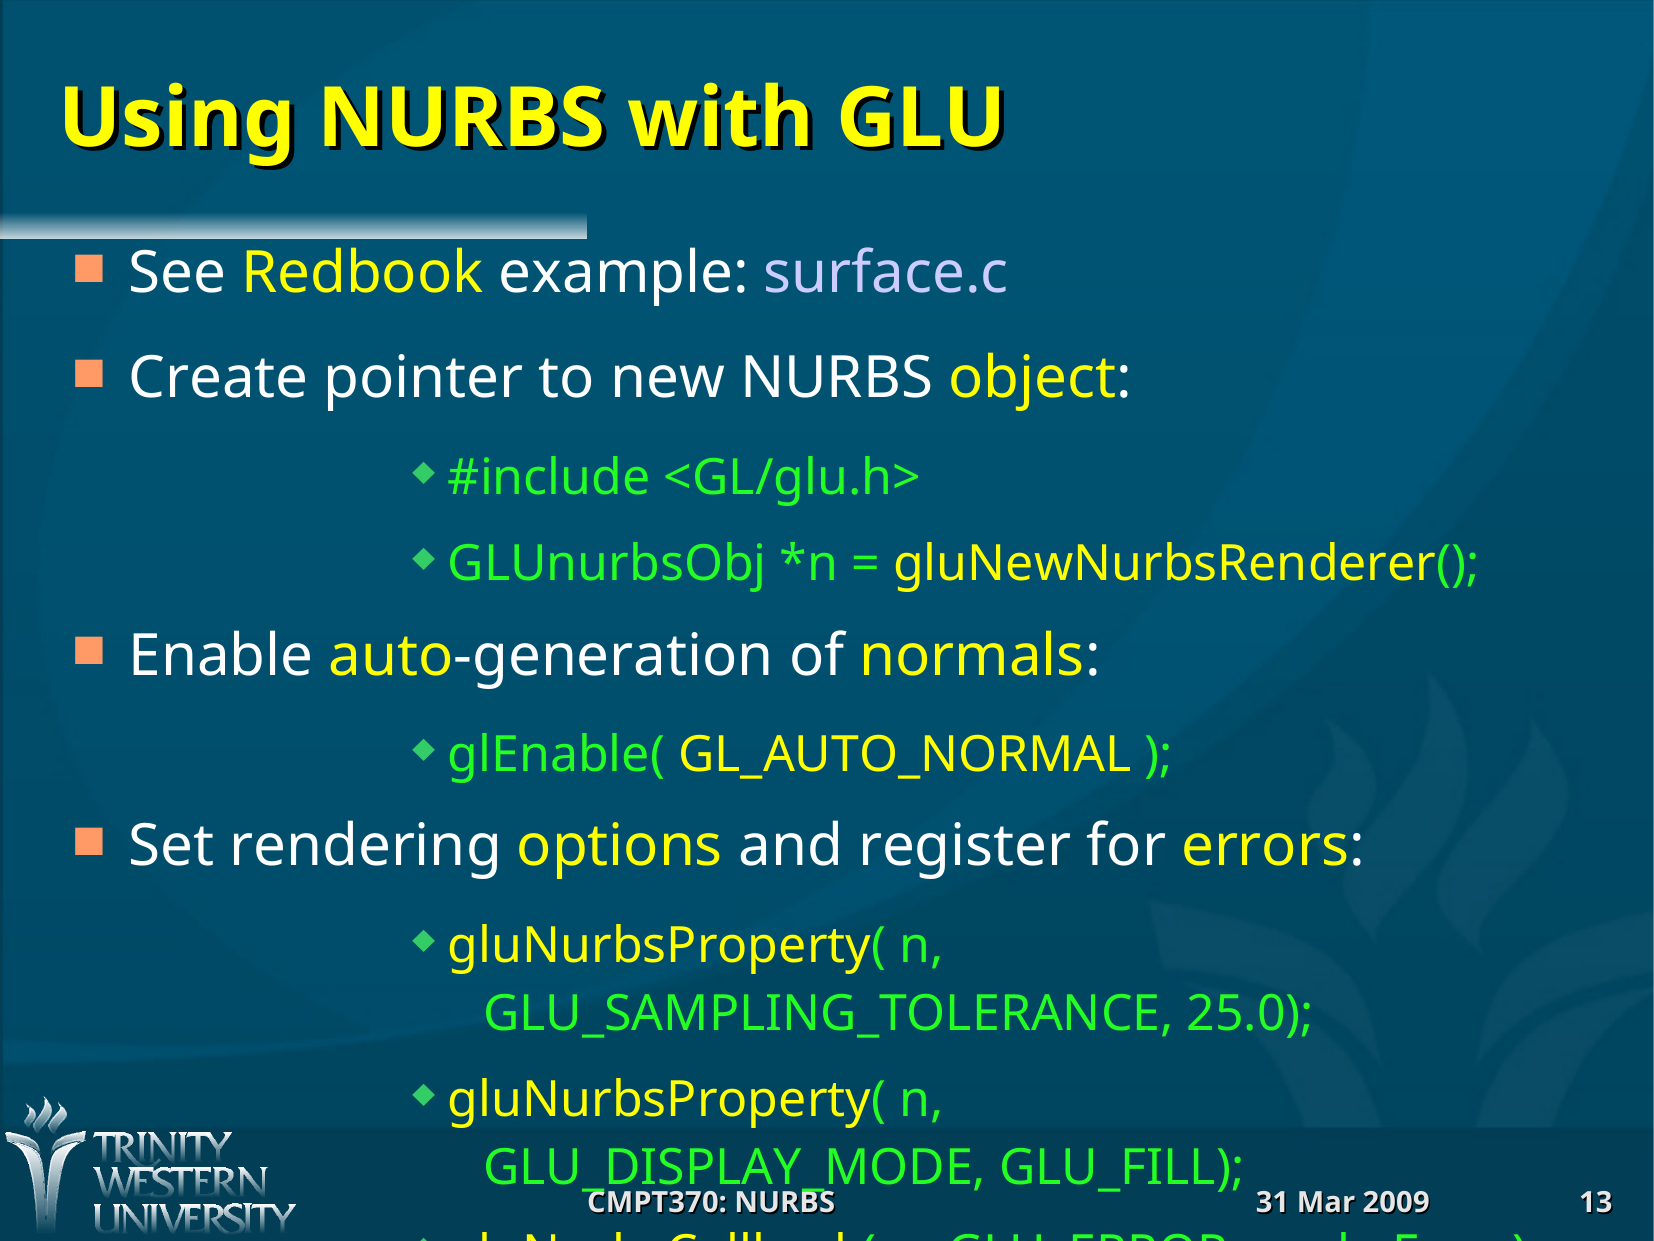

# Using NURBS with GLU
See Redbook example: surface.c
Create pointer to new NURBS object:
#include <GL/glu.h>
GLUnurbsObj *n = gluNewNurbsRenderer();
Enable auto-generation of normals:
glEnable( GL_AUTO_NORMAL );
Set rendering options and register for errors:
gluNurbsProperty( n, GLU_SAMPLING_TOLERANCE, 25.0);
gluNurbsProperty( n,
GLU_DISPLAY_MODE, GLU_FILL);
gluNurbsCallback( n, GLU_ERROR, nurbsError);
CMPT370: NURBS
31 Mar 2009
13